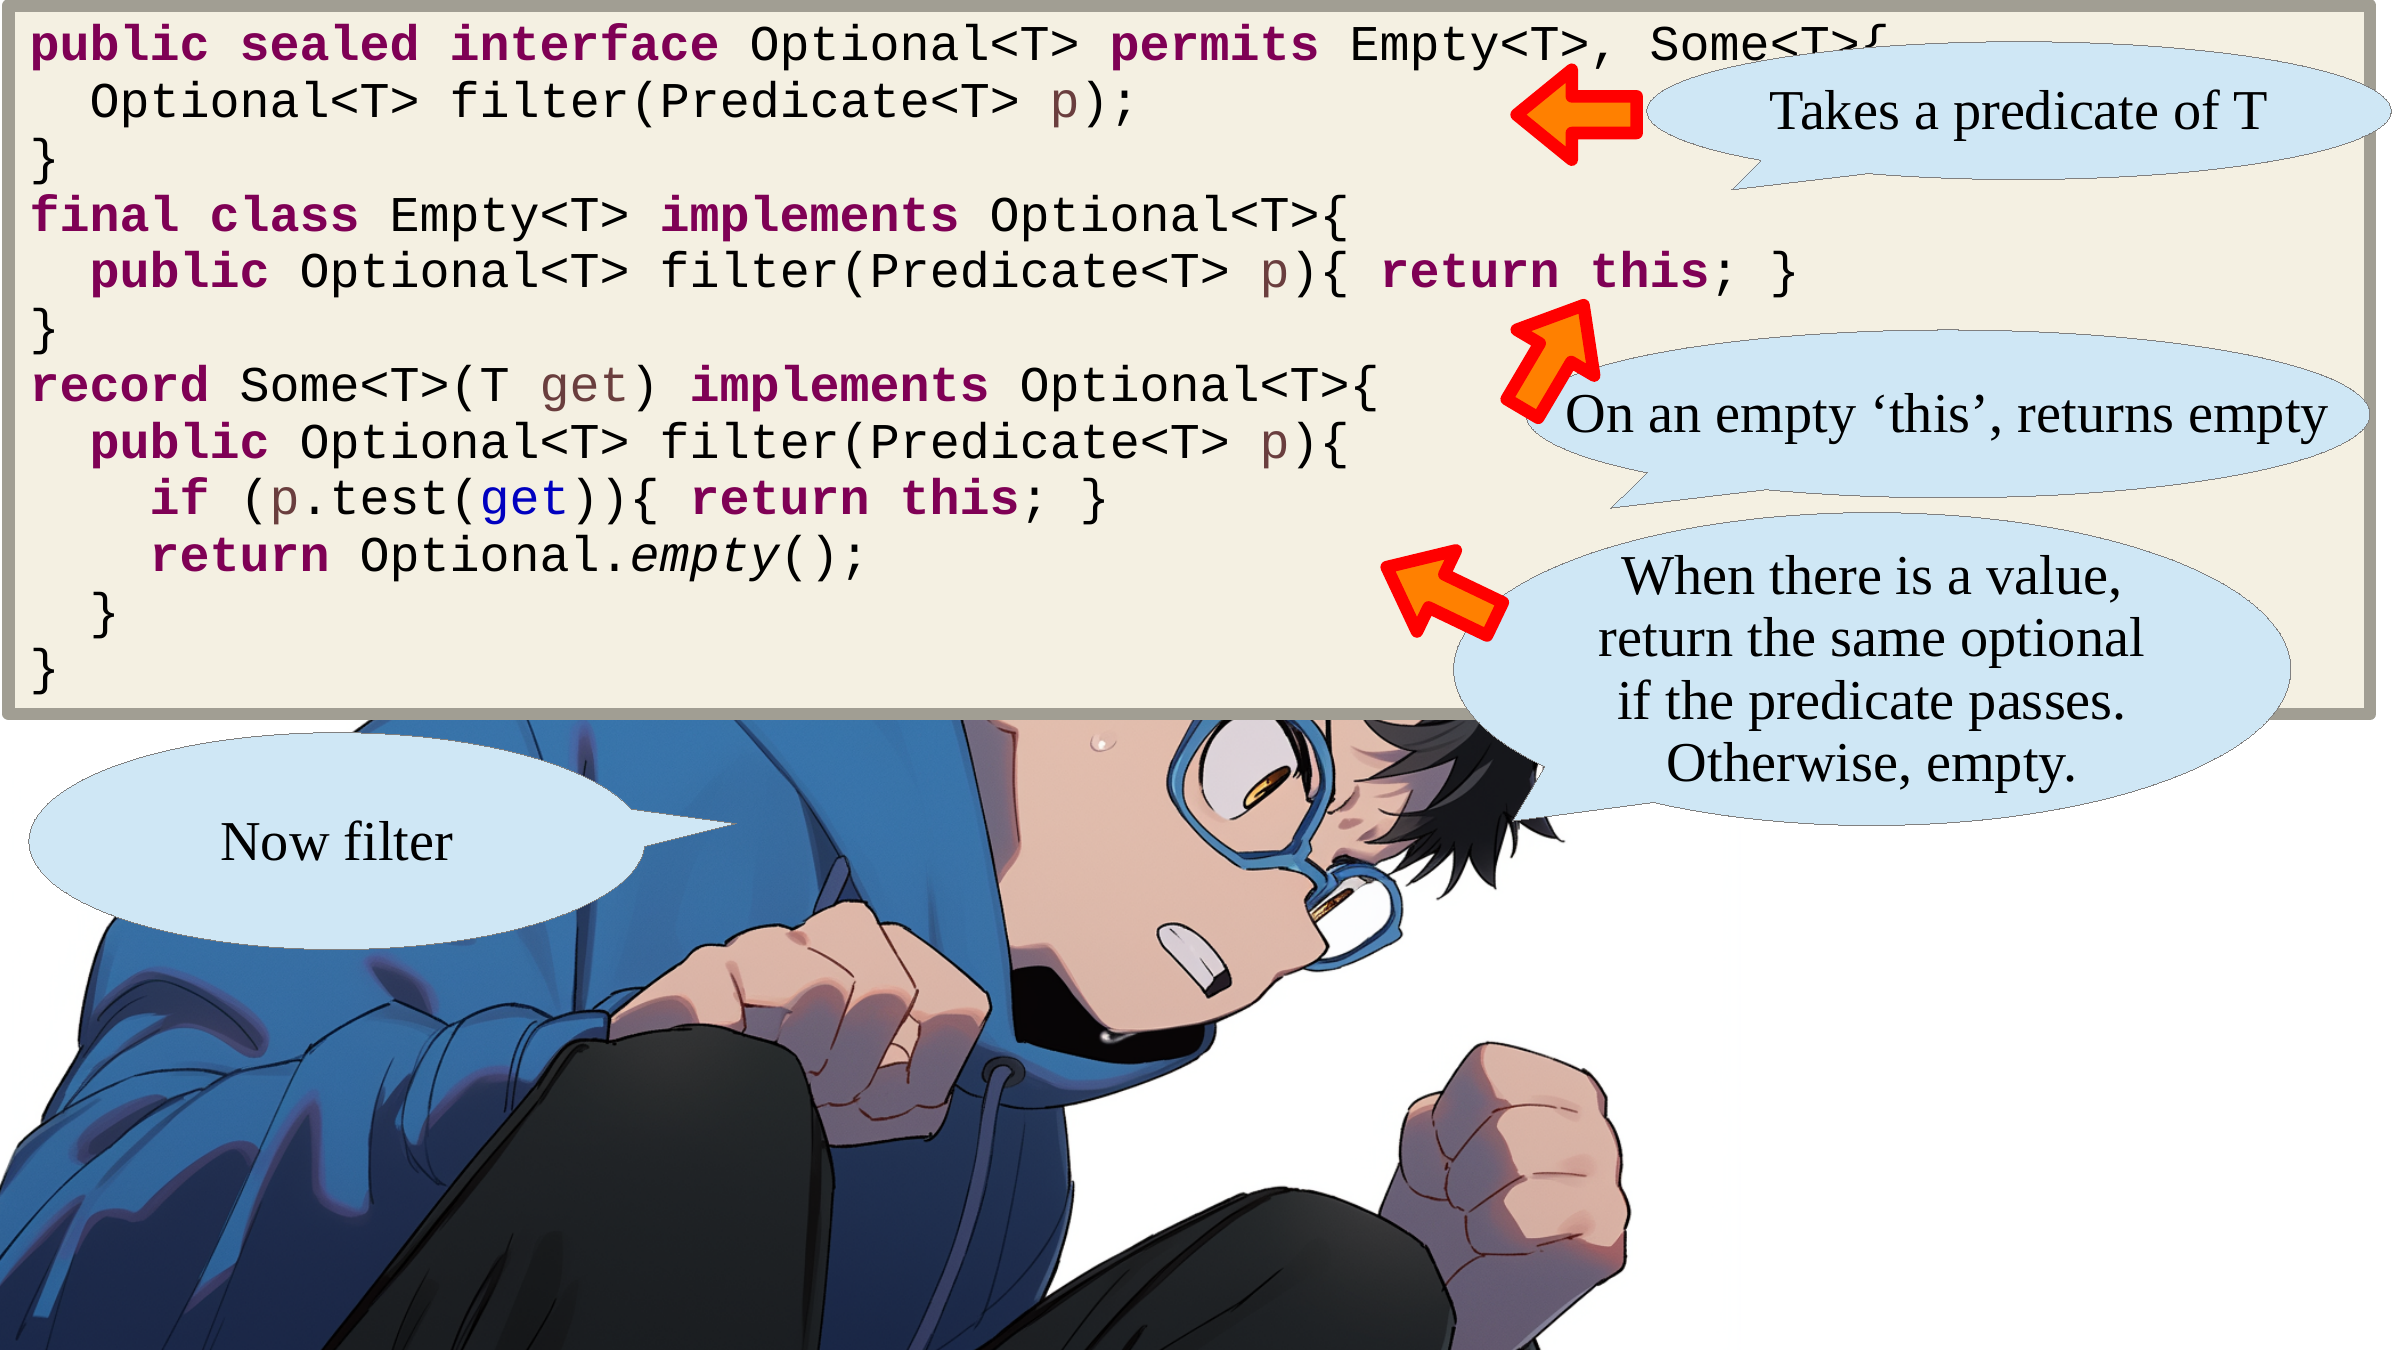

public sealed interface Optional<T> permits Empty<T>, Some<T>{
 Optional<T> filter(Predicate<T> p);
}
final class Empty<T> implements Optional<T>{
 public Optional<T> filter(Predicate<T> p){ return this; }
}
record Some<T>(T get) implements Optional<T>{
 public Optional<T> filter(Predicate<T> p){
 if (p.test(get)){ return this; }
 return Optional.empty();
 }
}
Takes a predicate of T
On an empty ‘this’, returns empty
When there is a value,
return the same optional
if the predicate passes.
Otherwise, empty.
Now filter